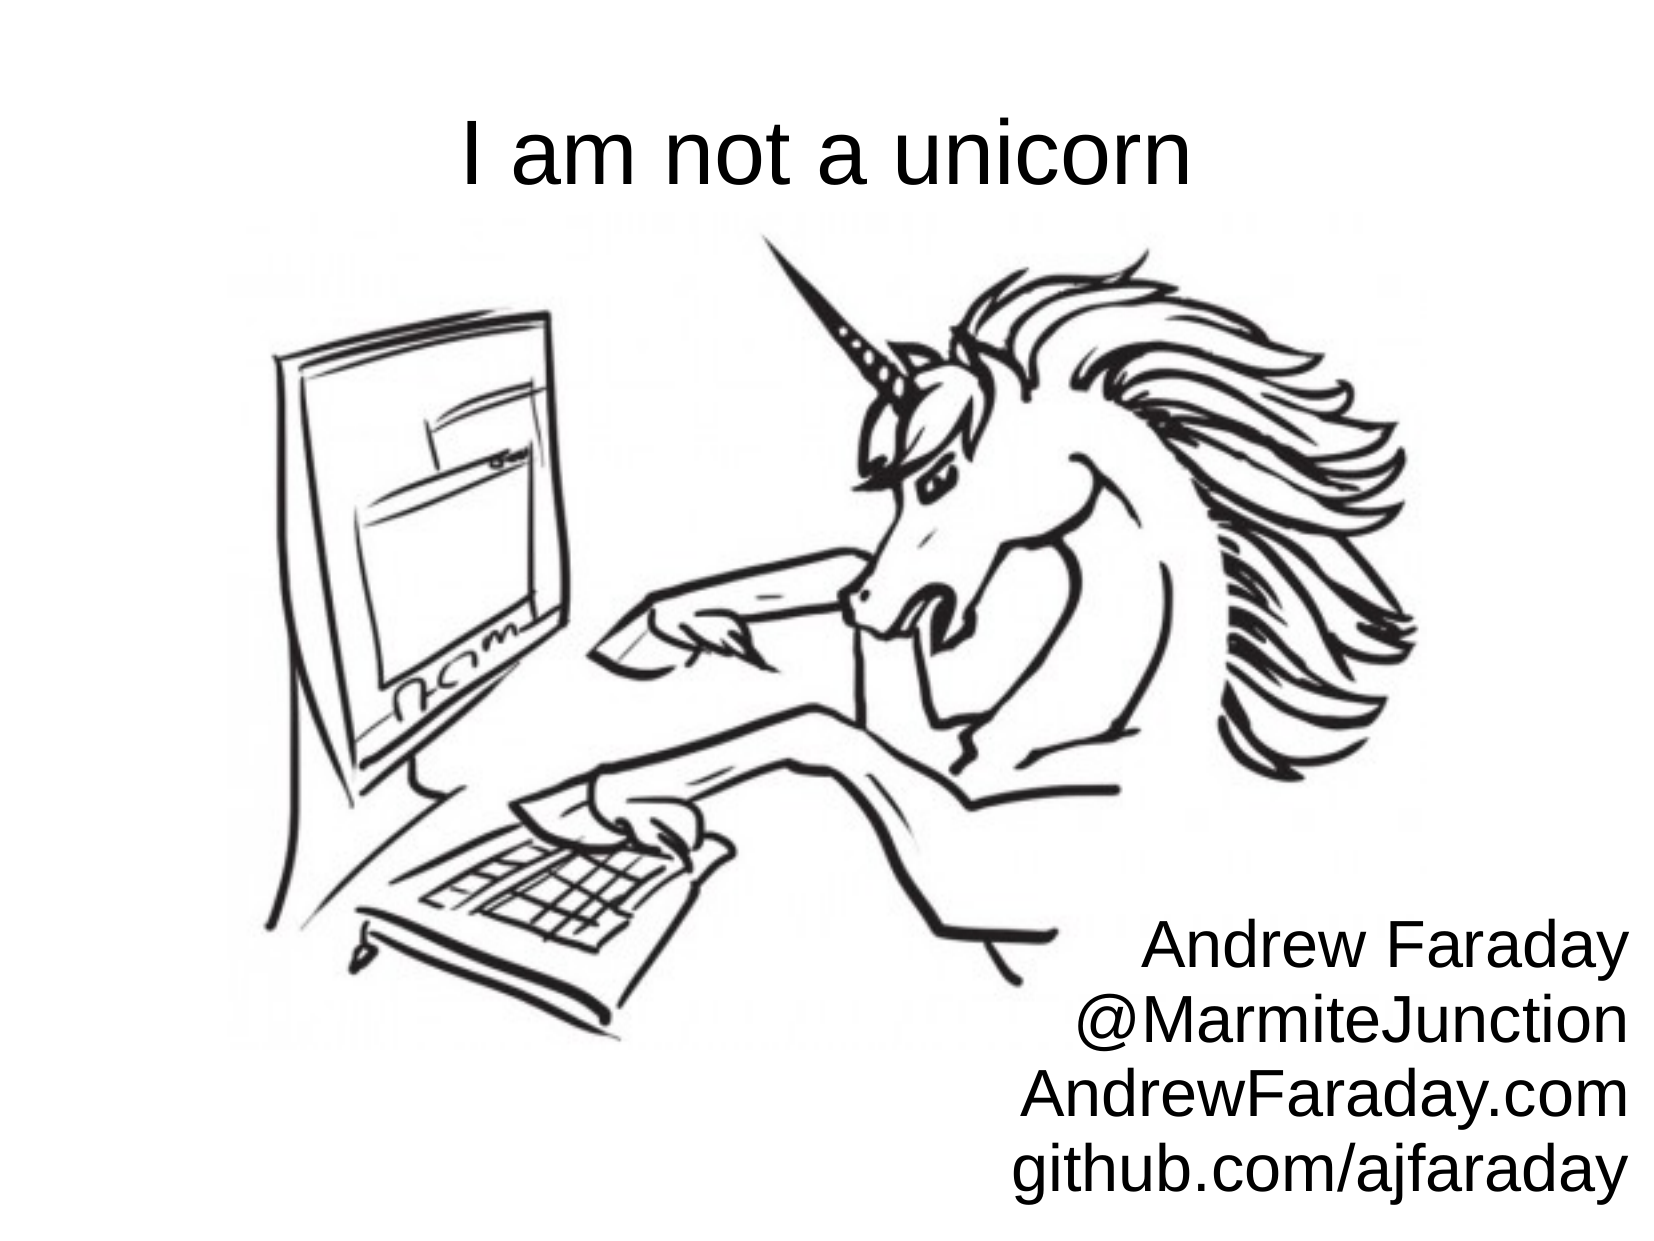

# I am not a unicorn
Andrew Faraday
@MarmiteJunction
AndrewFaraday.com
github.com/ajfaraday